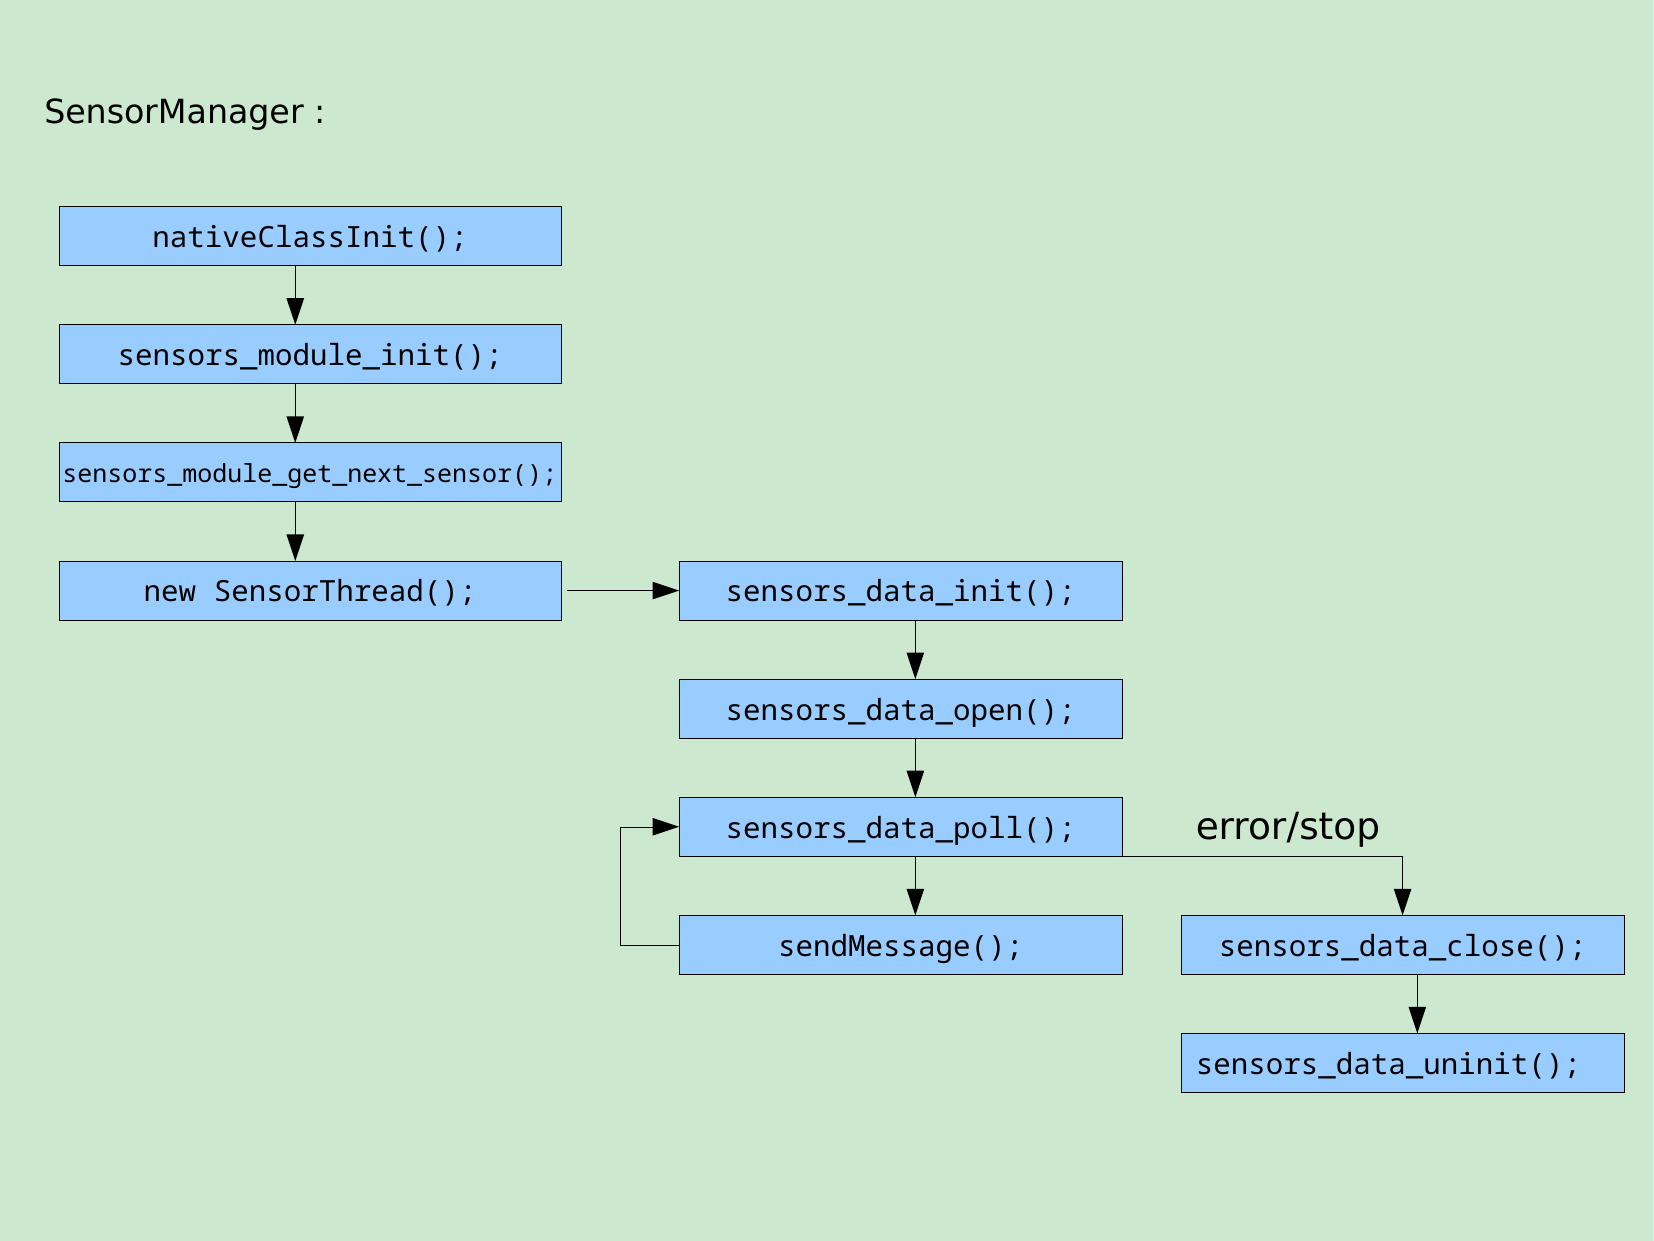

#
SensorManager :
nativeClassInit();
sensors_module_init();
sensors_module_get_next_sensor();
new SensorThread();
sensors_data_init();
sensors_data_open();
sensors_data_poll();
error/stop
sendMessage();
sensors_data_close();
sensors_data_uninit();